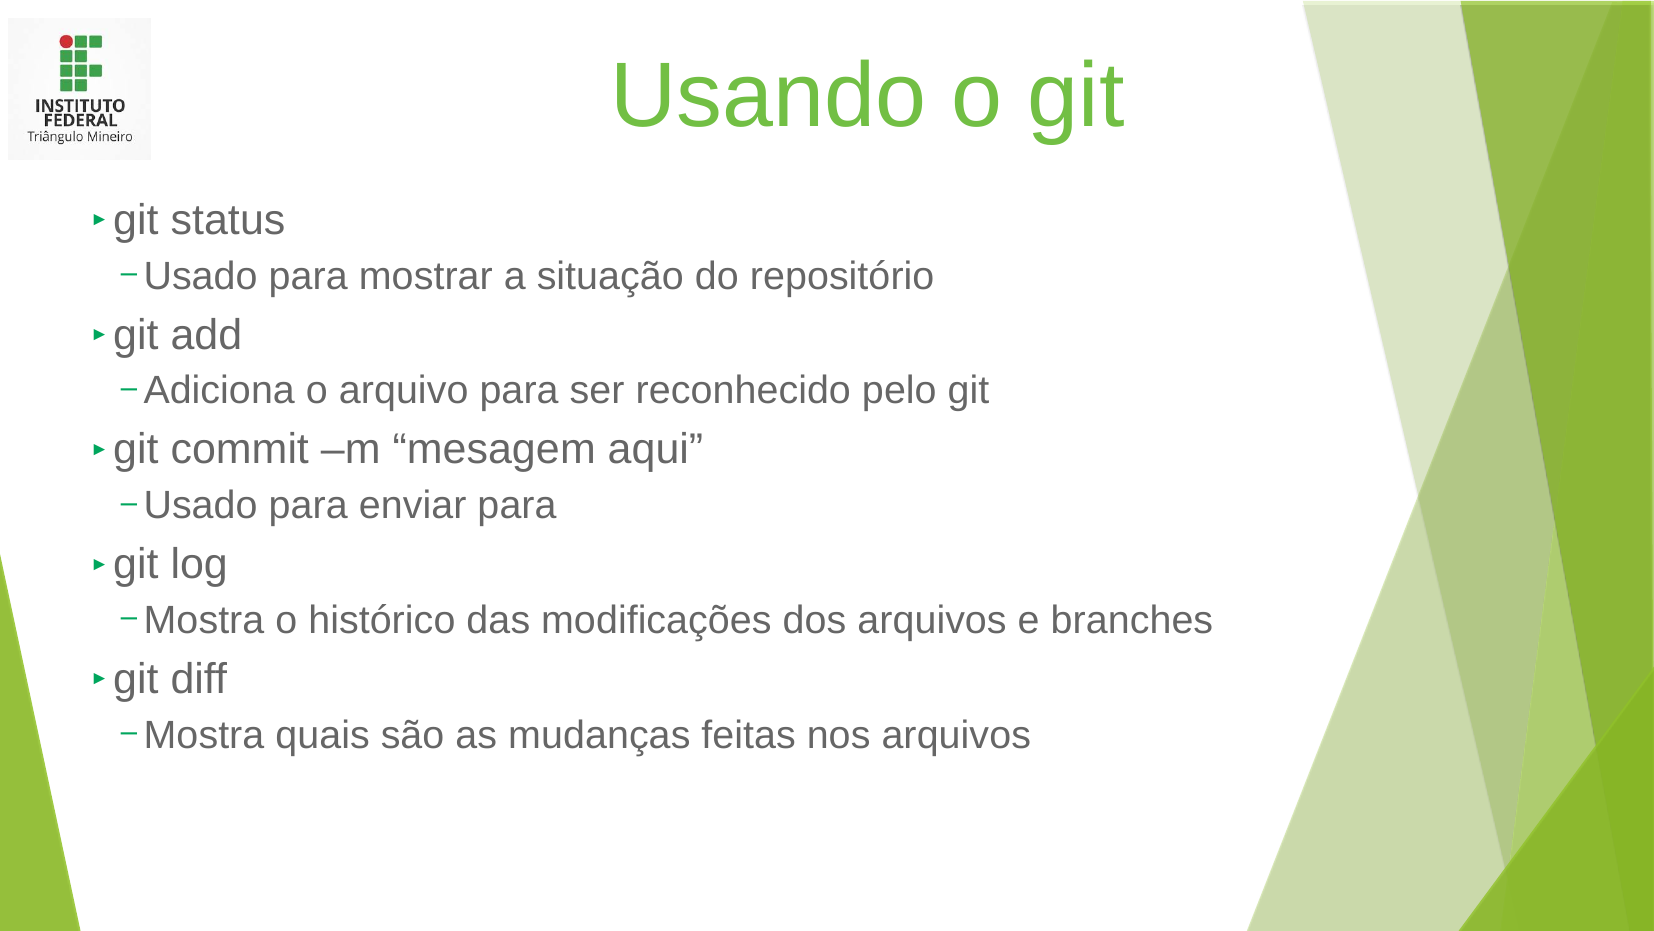

# Usando o git
git status
Usado para mostrar a situação do repositório
git add
Adiciona o arquivo para ser reconhecido pelo git
git commit –m “mesagem aqui”
Usado para enviar para
git log
Mostra o histórico das modificações dos arquivos e branches
git diff
Mostra quais são as mudanças feitas nos arquivos